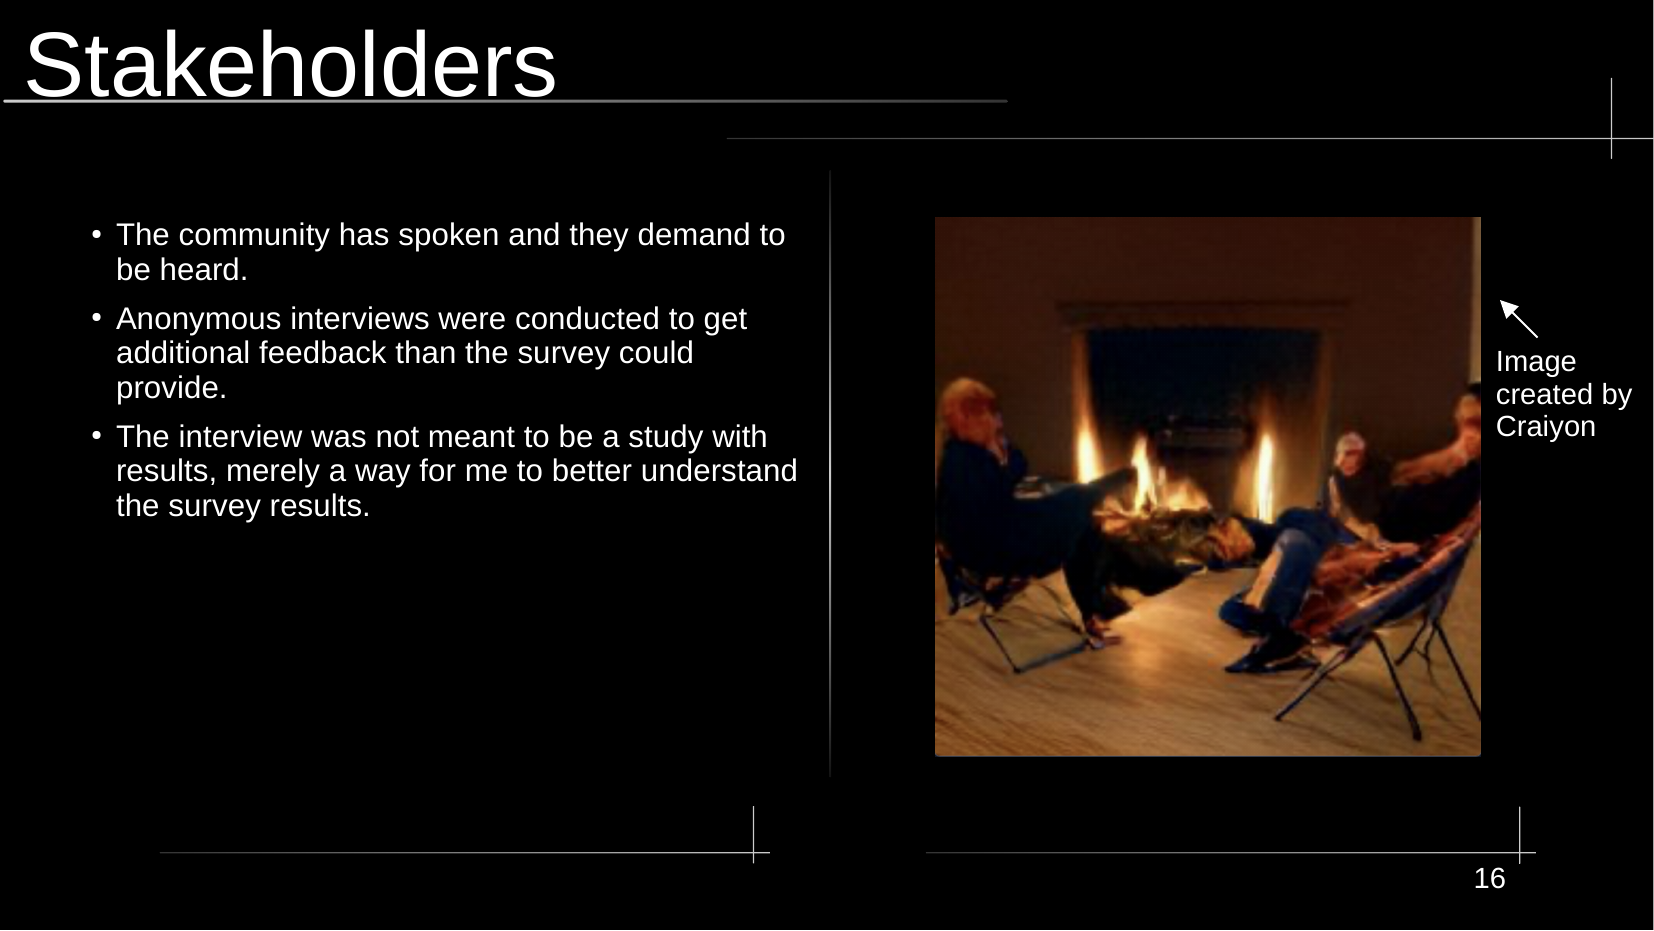

# Stakeholders
The community has spoken and they demand to be heard.
Anonymous interviews were conducted to get additional feedback than the survey could provide.
The interview was not meant to be a study with results, merely a way for me to better understand the survey results.
Image
created by
Craiyon
16